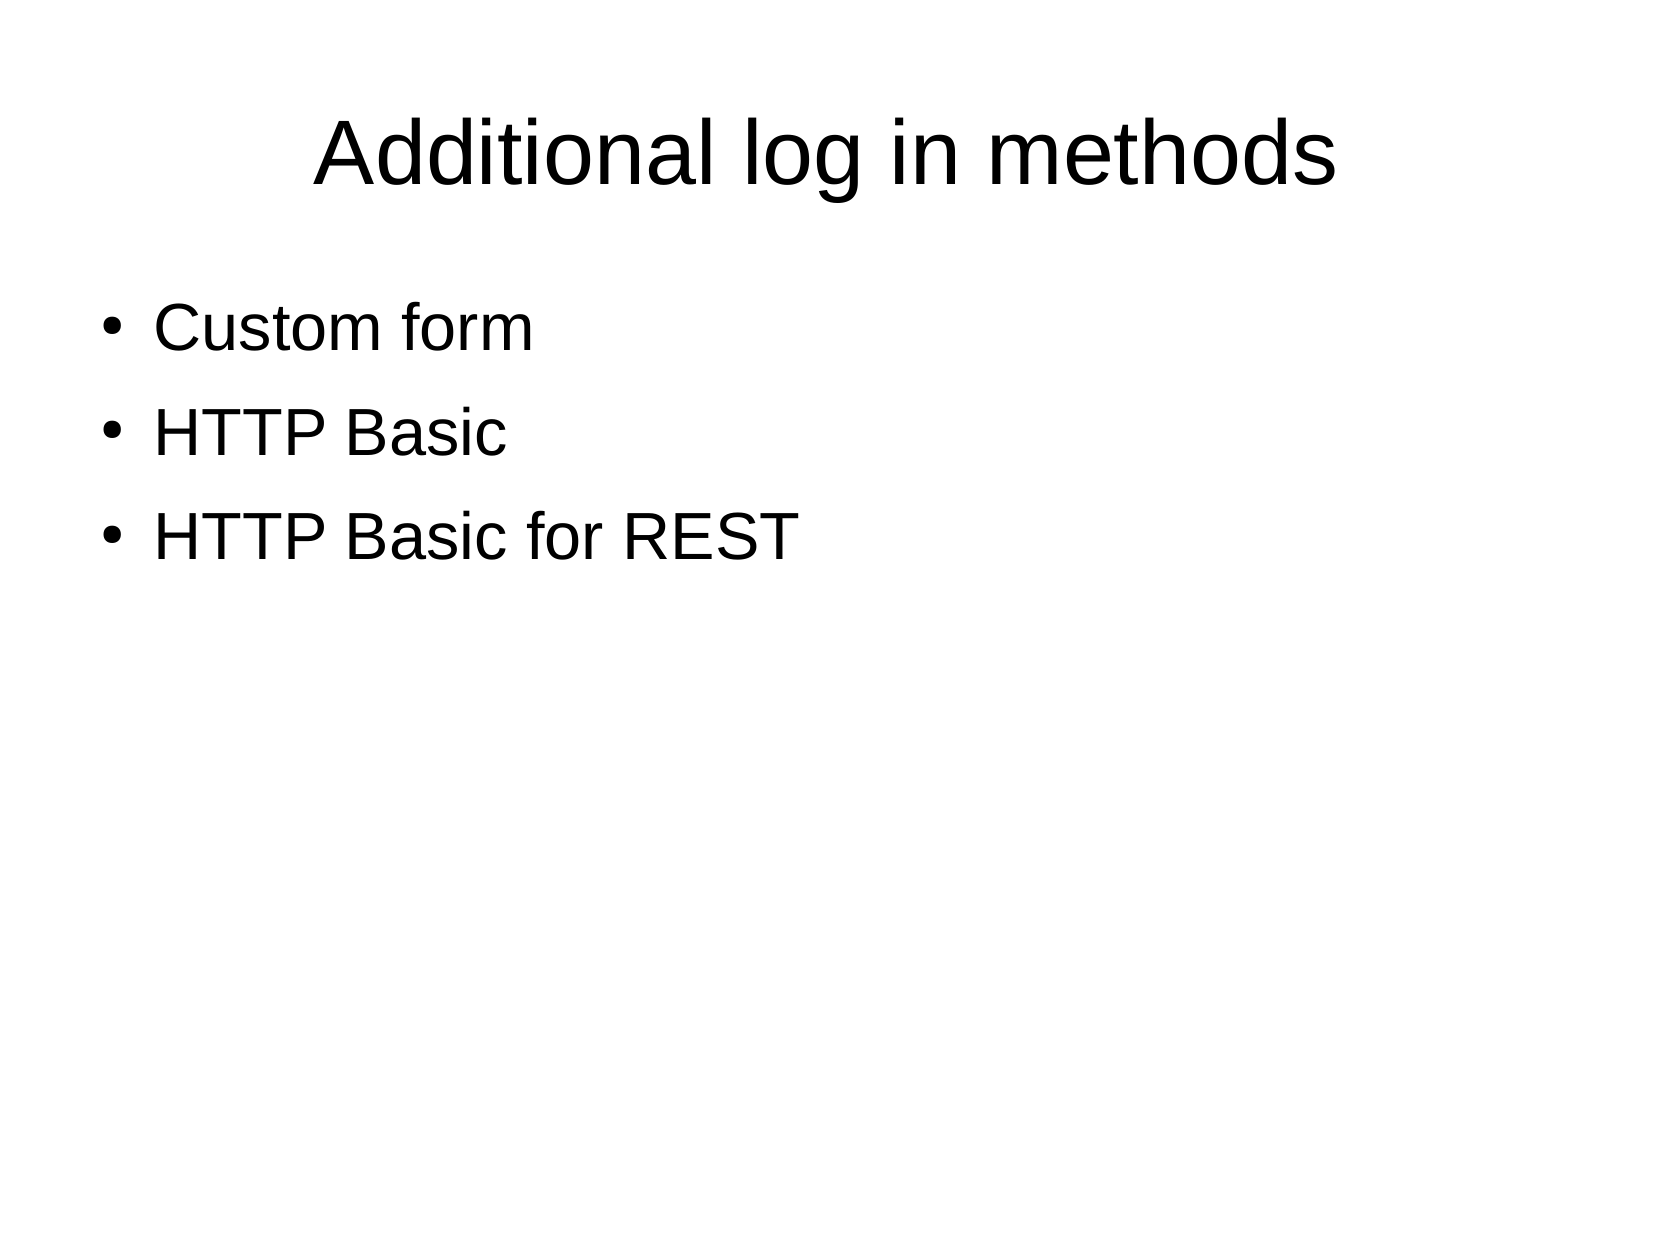

# Additional log in methods
Custom form
HTTP Basic
HTTP Basic for REST